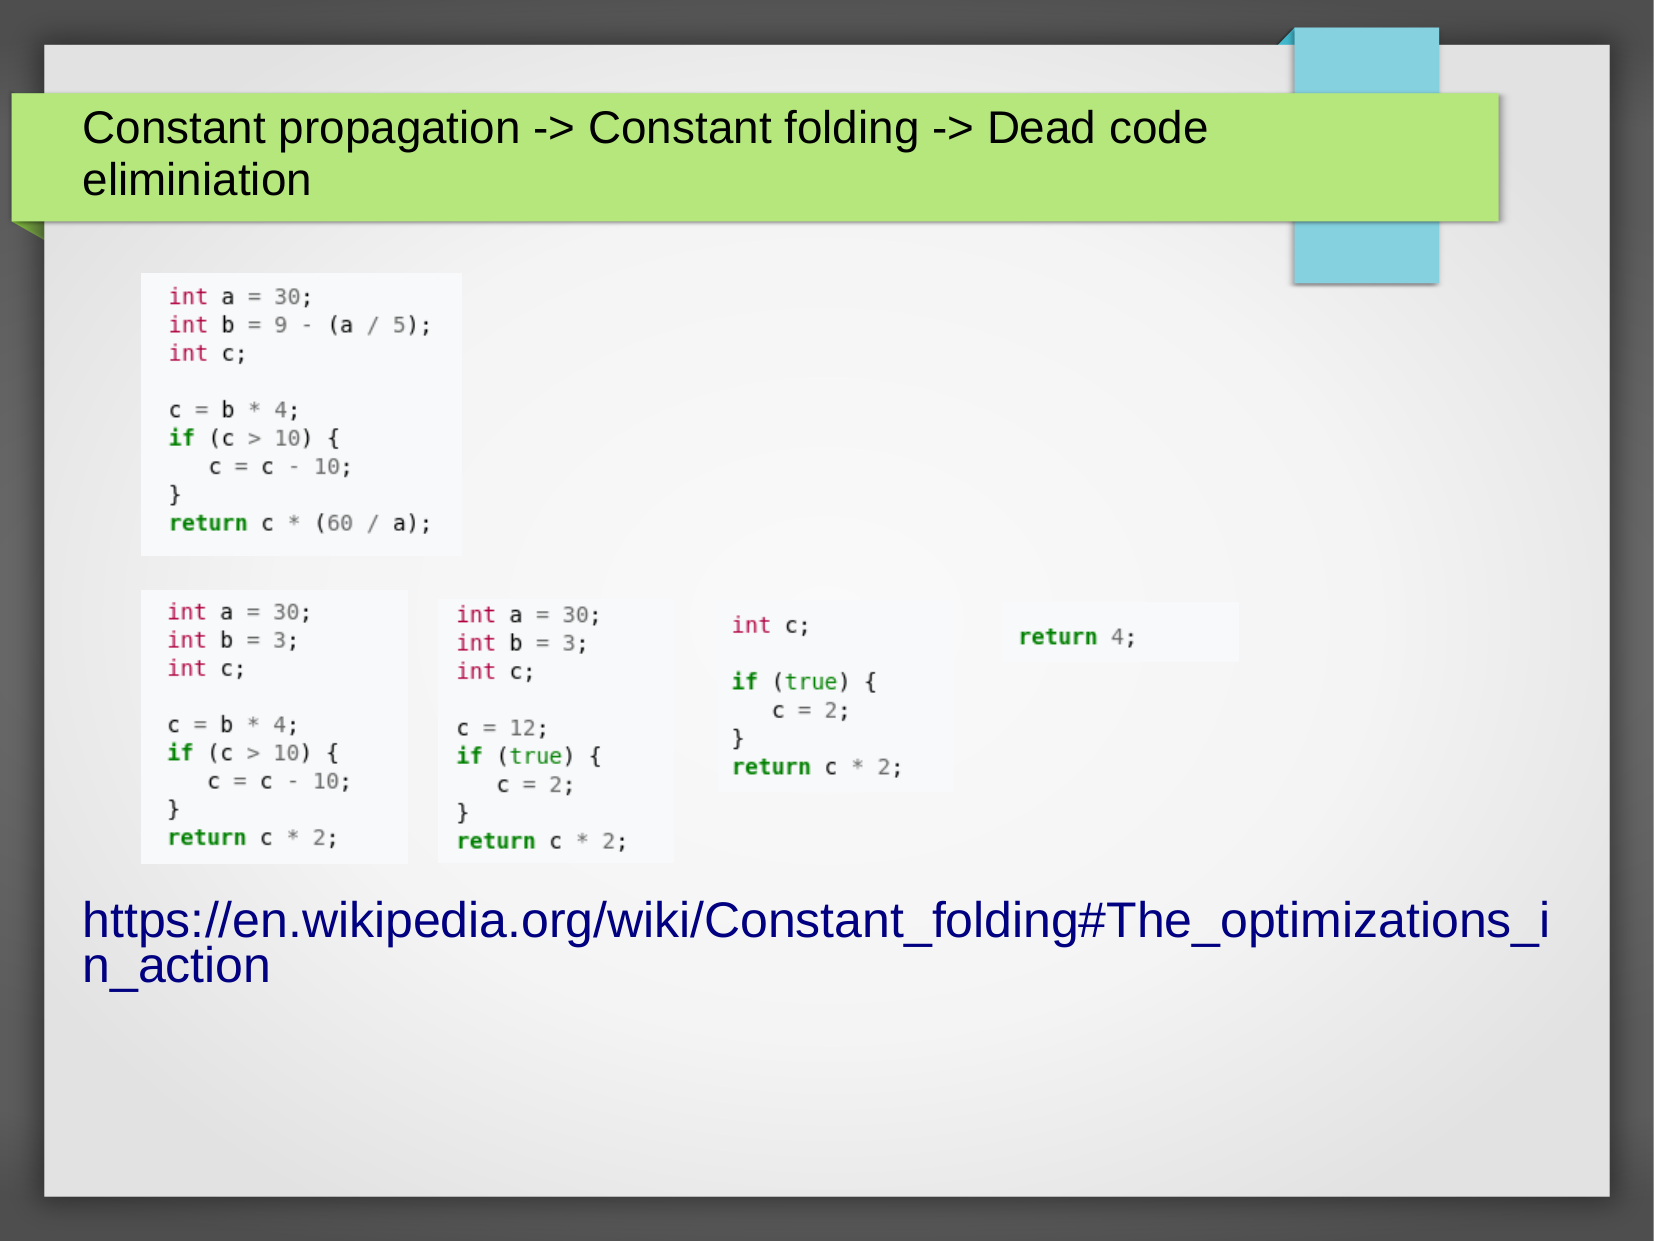

# Constant propagation -> Constant folding -> Dead code eliminiation
https://en.wikipedia.org/wiki/Constant_folding#The_optimizations_in_action